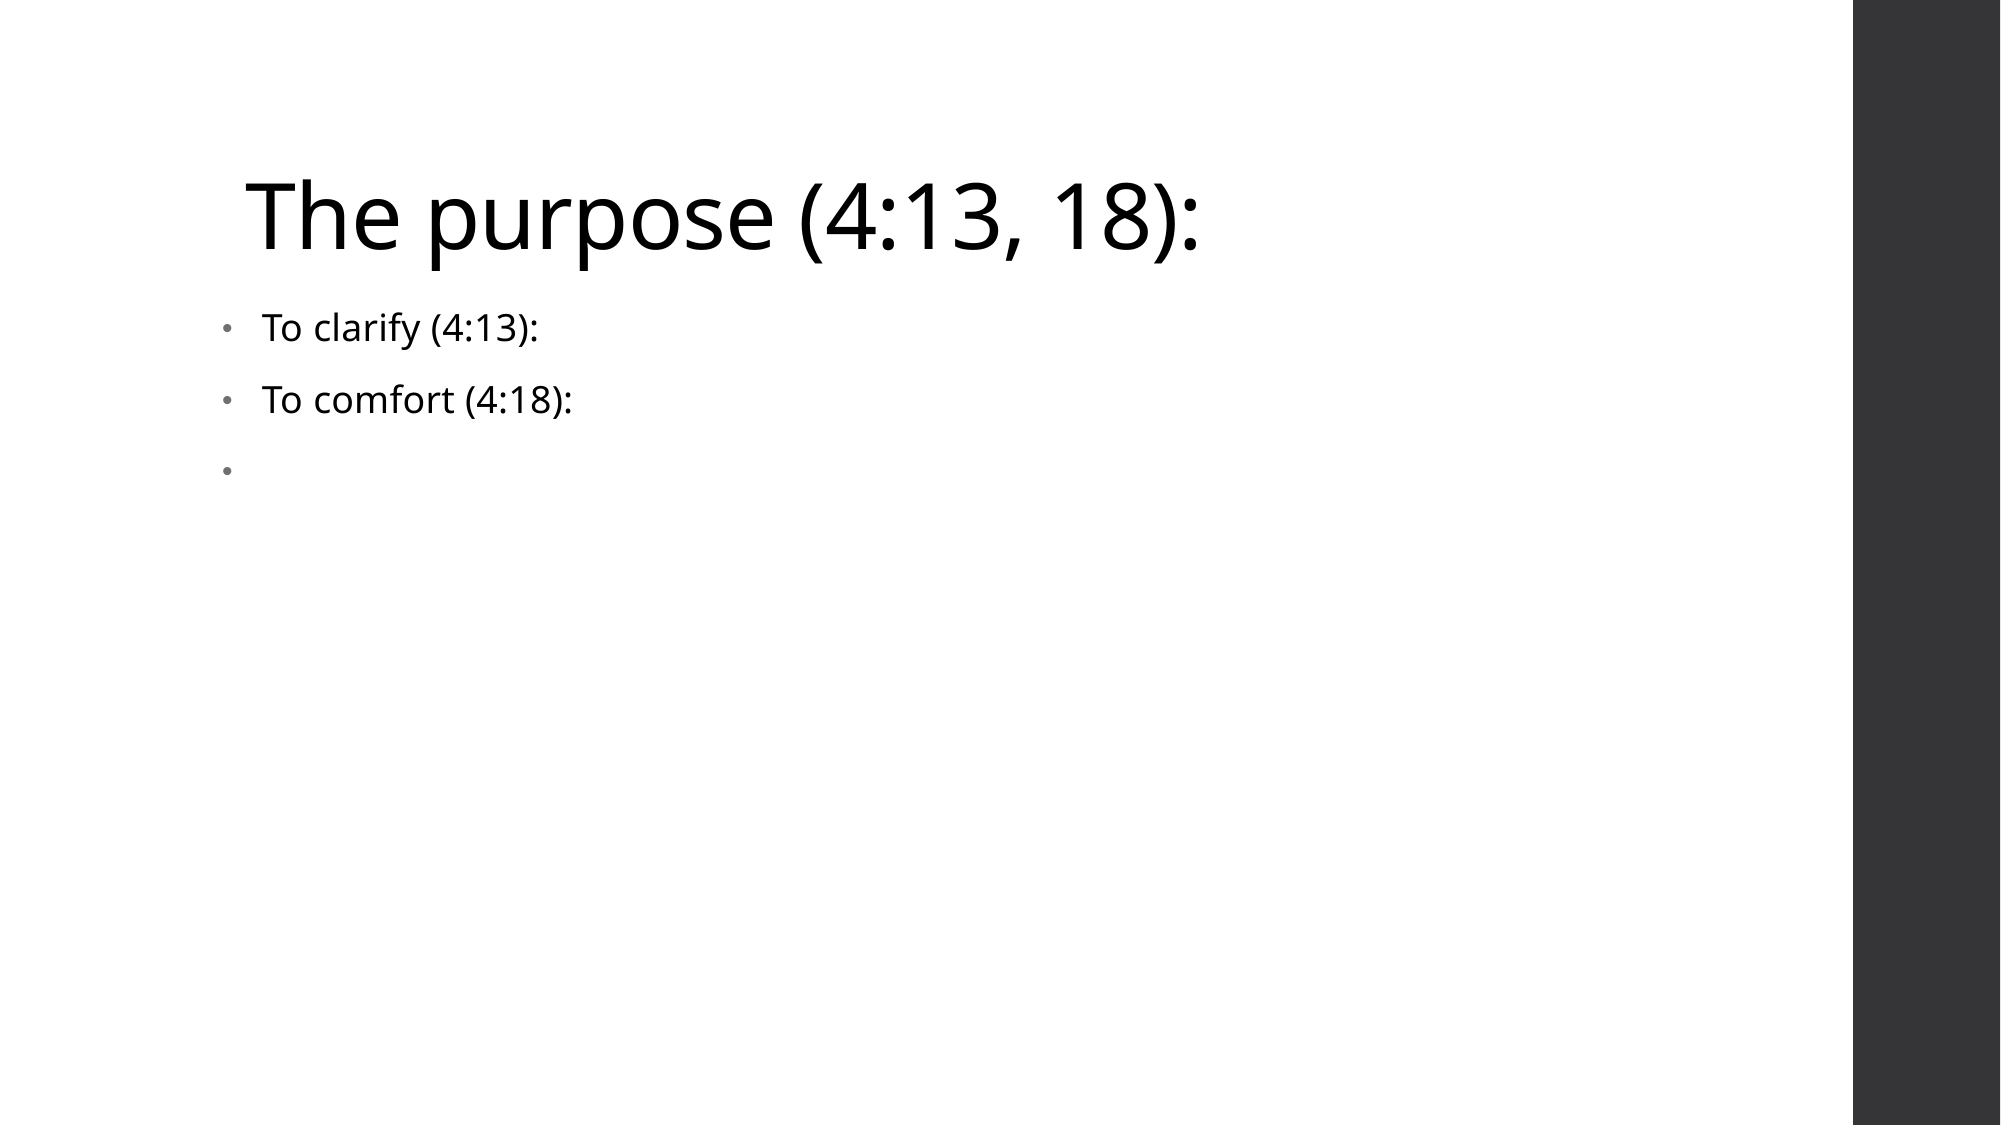

# The purpose (4:13, 18):
 To clarify (4:13):
 To comfort (4:18):